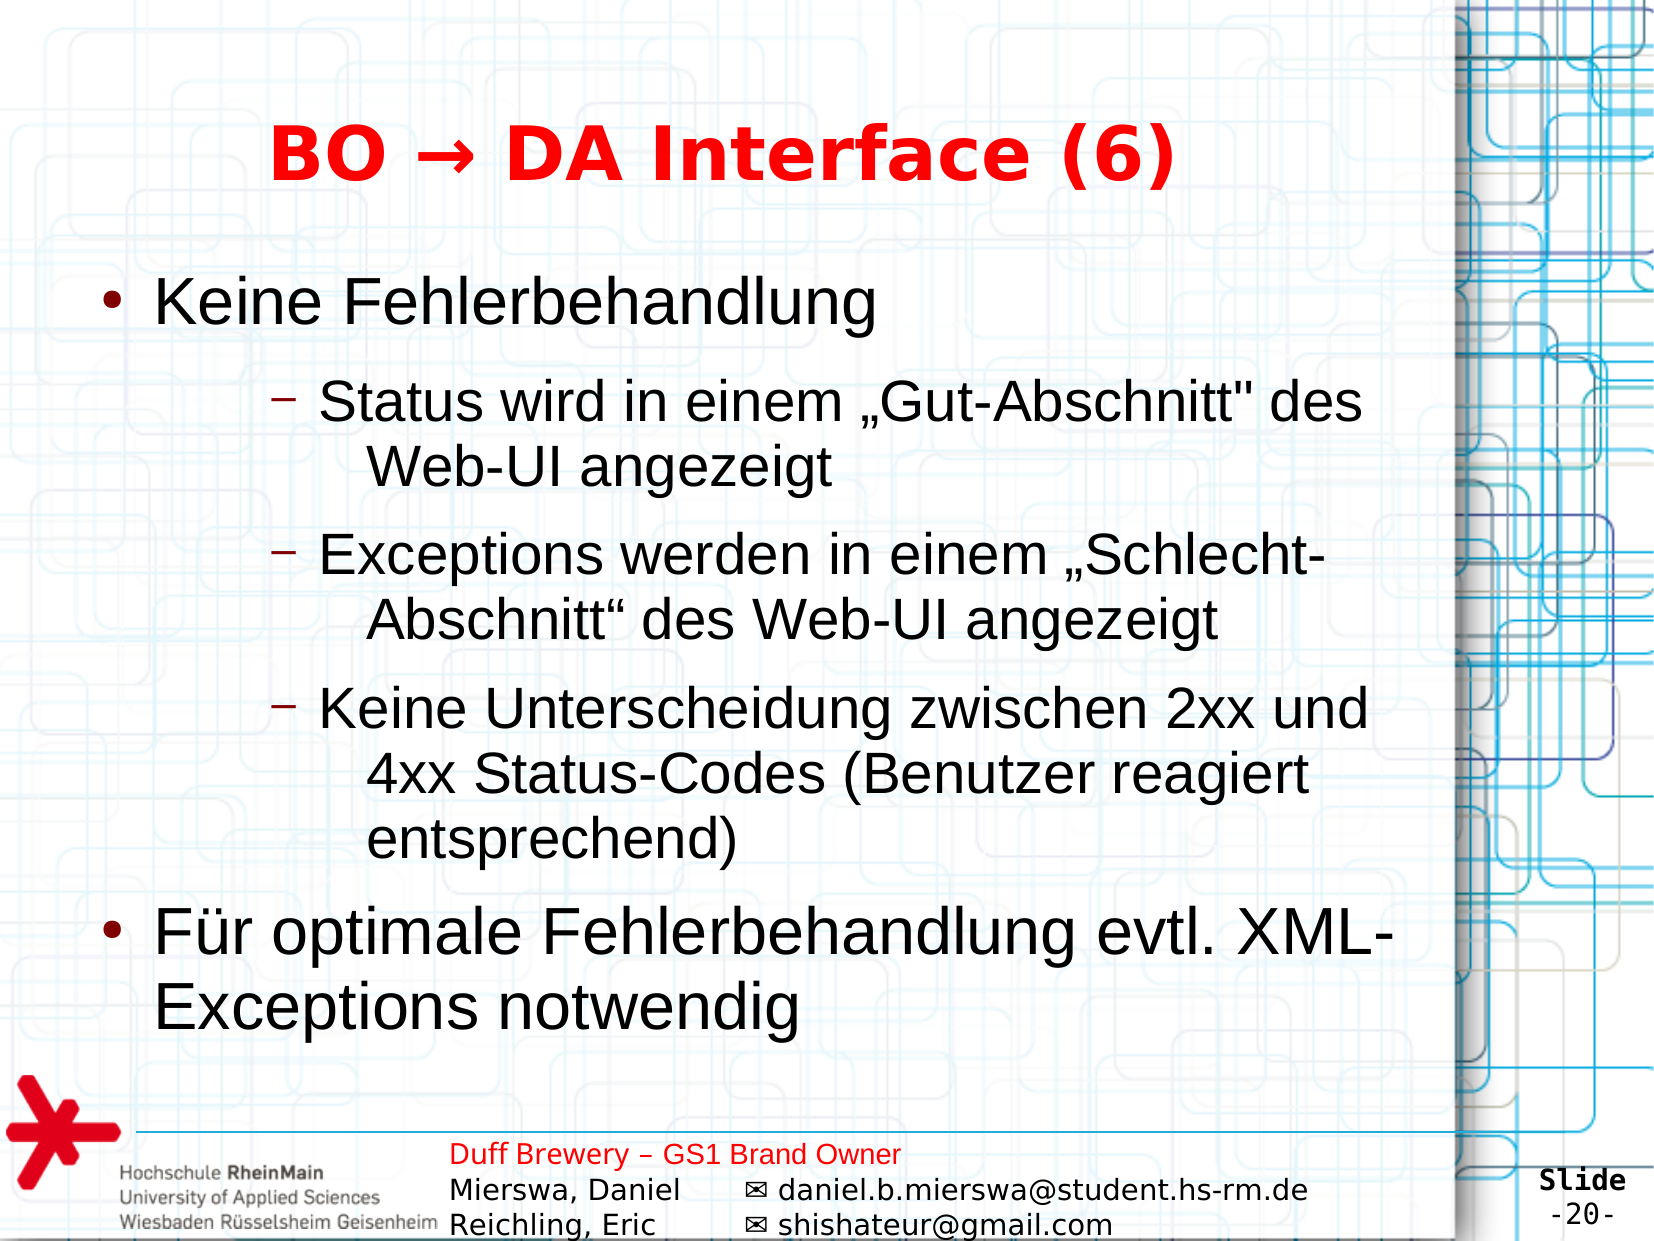

# BO → DA Interface (6)
Keine Fehlerbehandlung
Status wird in einem „Gut-Abschnitt" des Web-UI angezeigt
Exceptions werden in einem „Schlecht-Abschnitt“ des Web-UI angezeigt
Keine Unterscheidung zwischen 2xx und 4xx Status-Codes (Benutzer reagiert entsprechend)
Für optimale Fehlerbehandlung evtl. XML-Exceptions notwendig
20